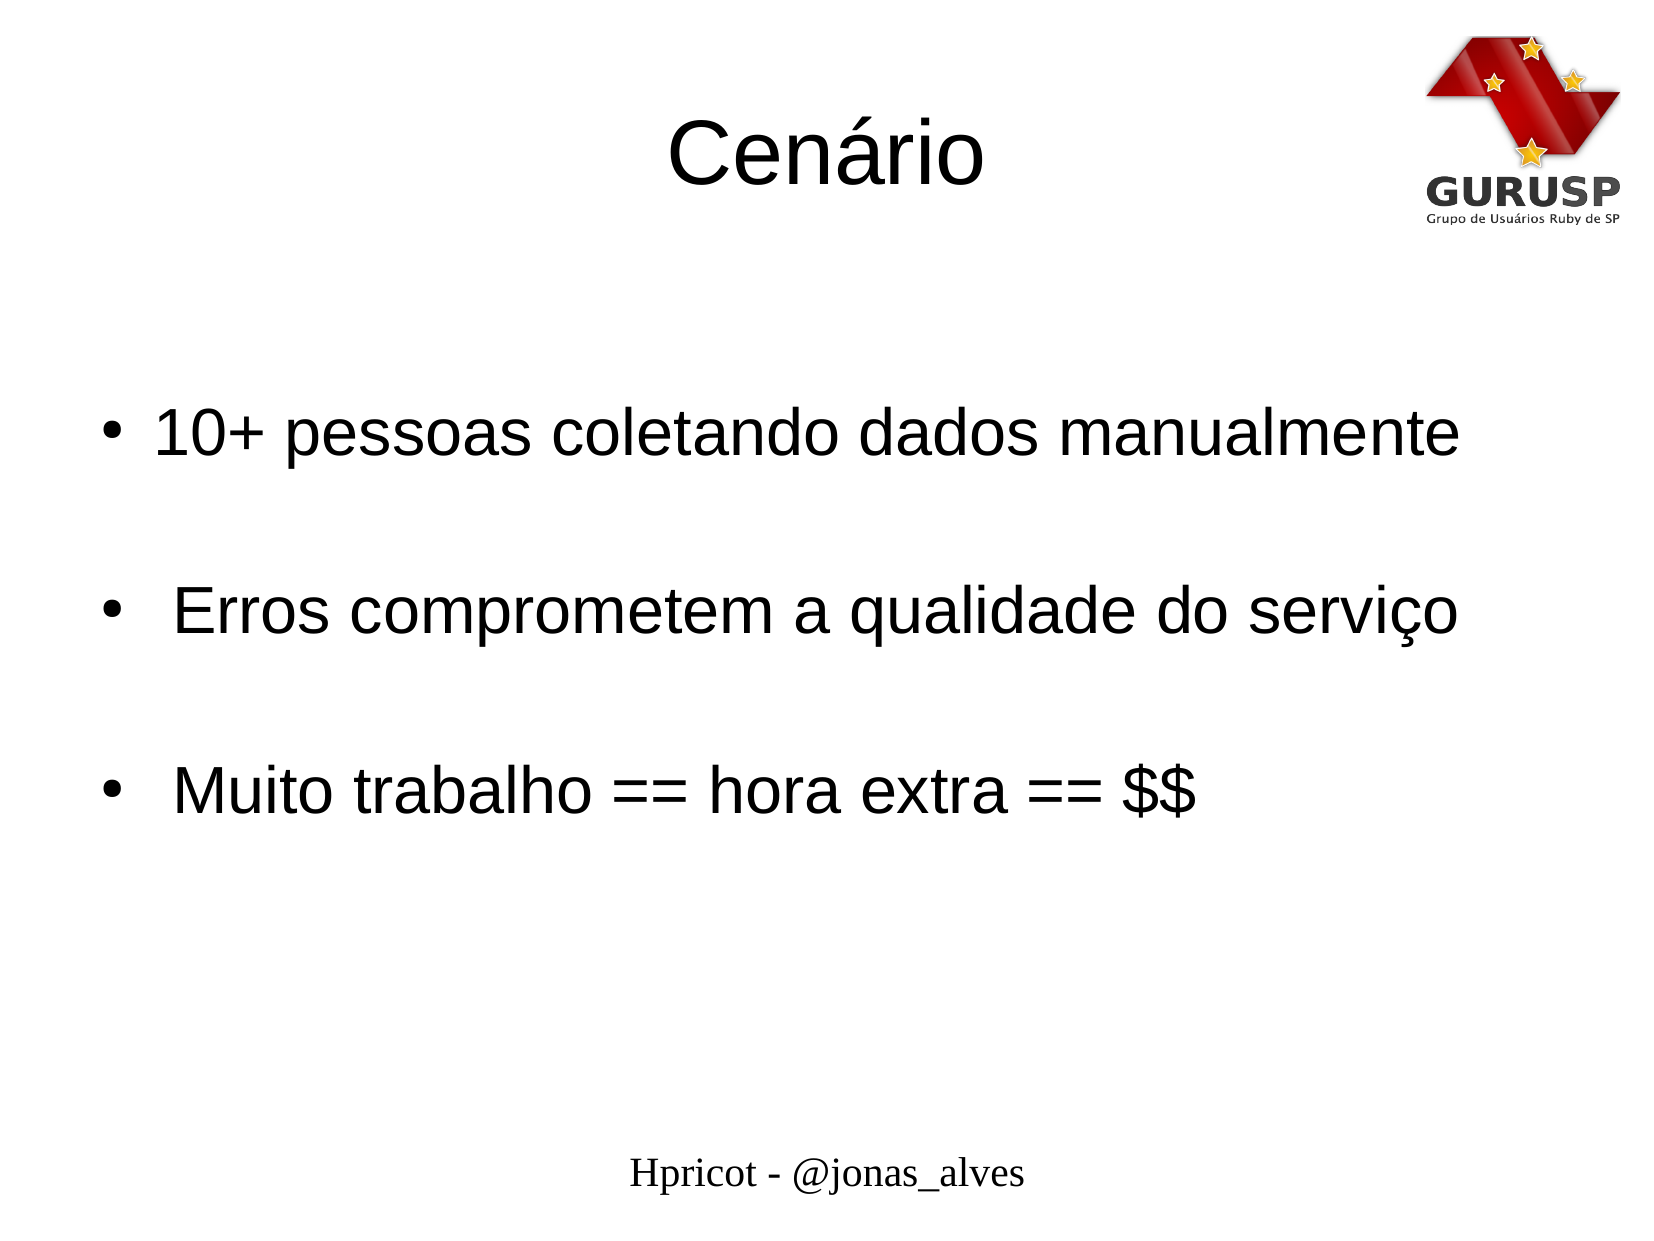

# Cenário
10+ pessoas coletando dados manualmente
 Erros comprometem a qualidade do serviço
 Muito trabalho == hora extra == $$